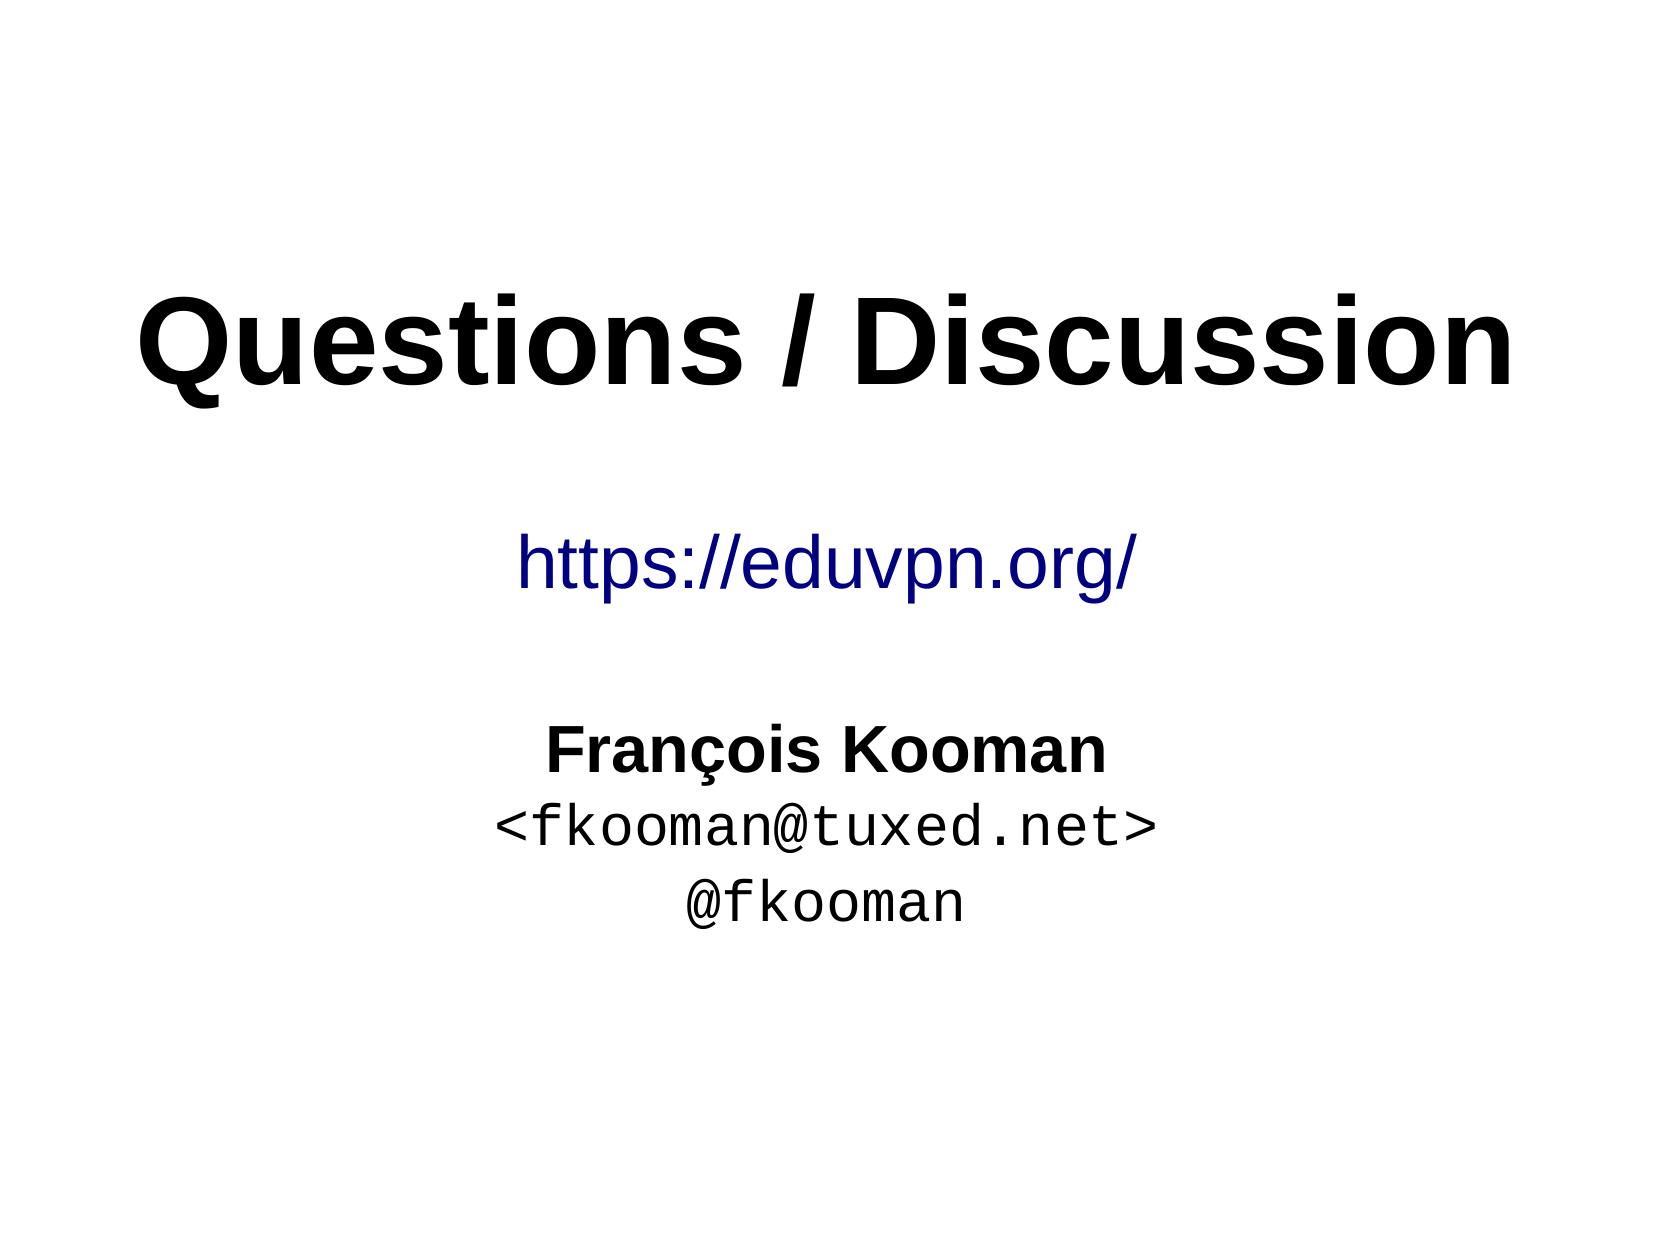

# Questions / Discussion
https://eduvpn.org/
François Kooman
<fkooman@tuxed.net>
@fkooman